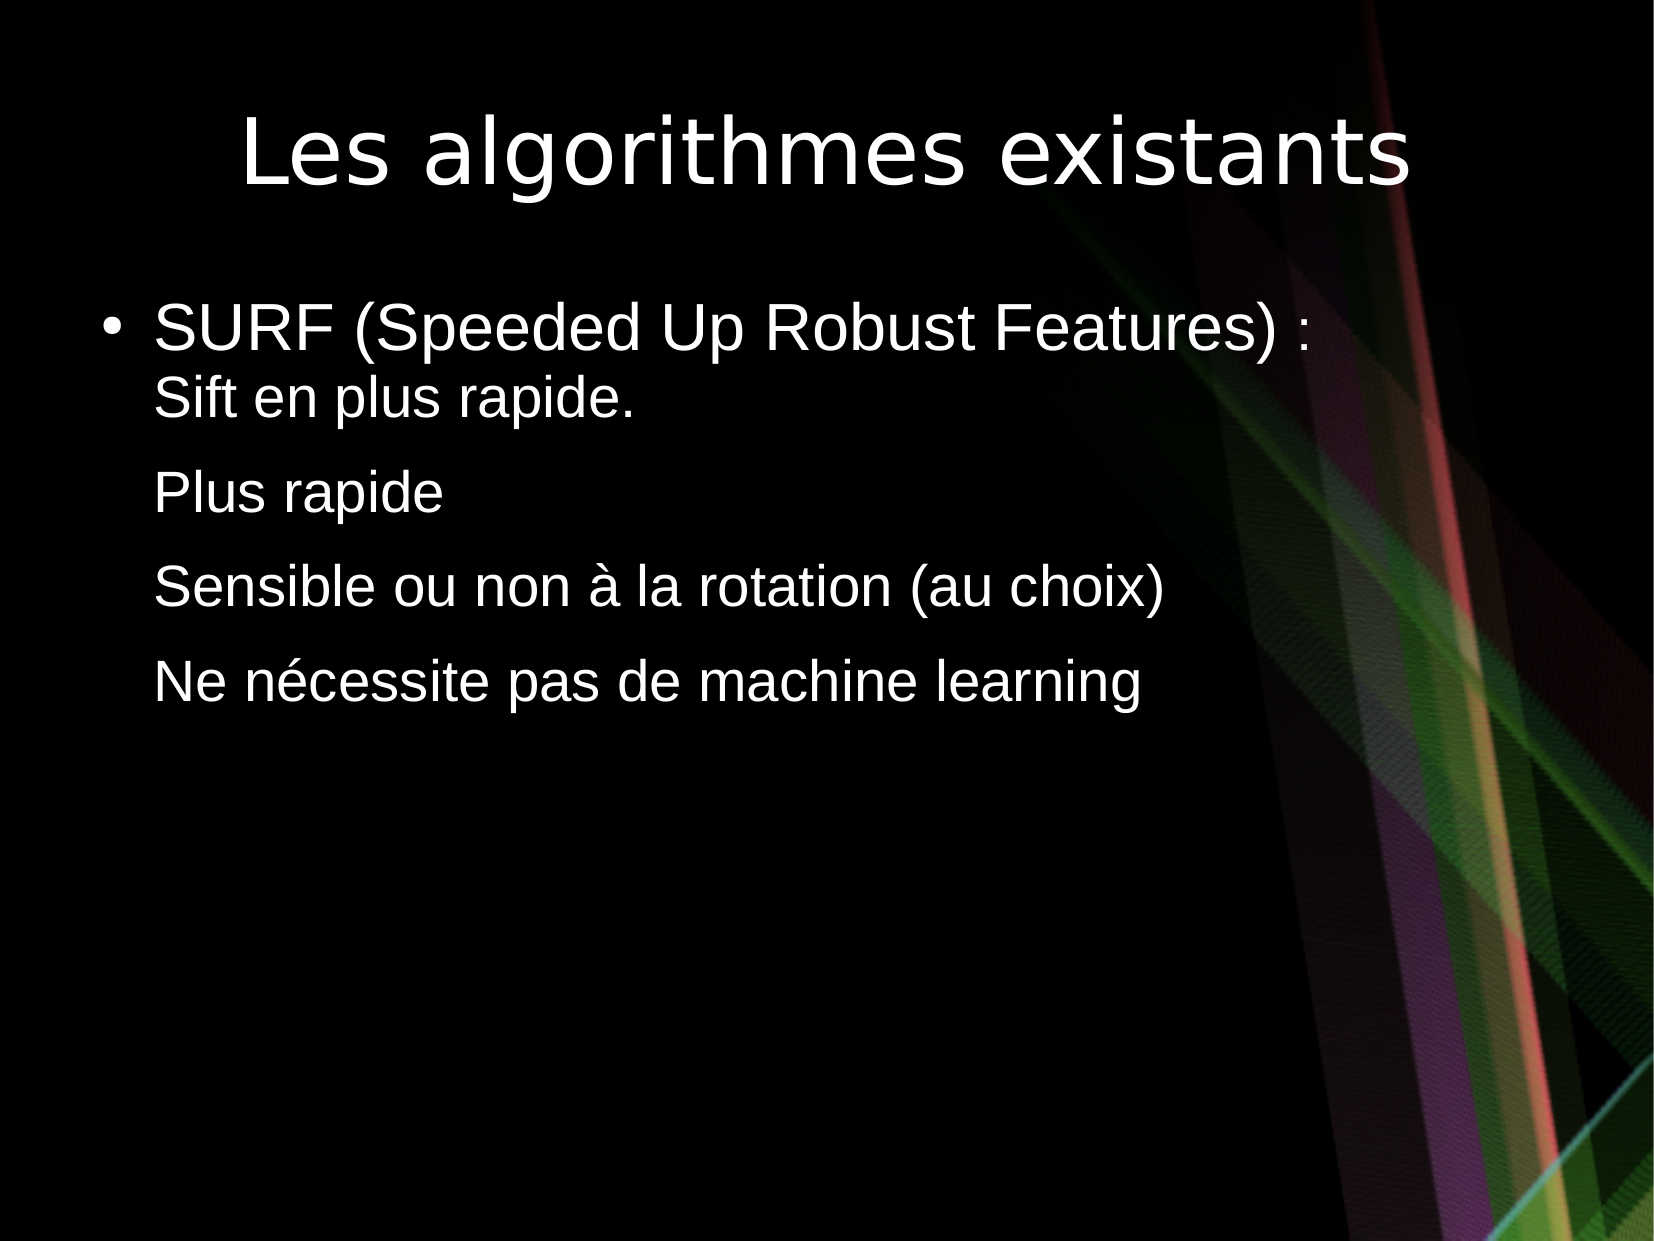

# Les algorithmes existants
SURF (Speeded Up Robust Features) :
Sift en plus rapide.
Plus rapide
Sensible ou non à la rotation (au choix)
Ne nécessite pas de machine learning